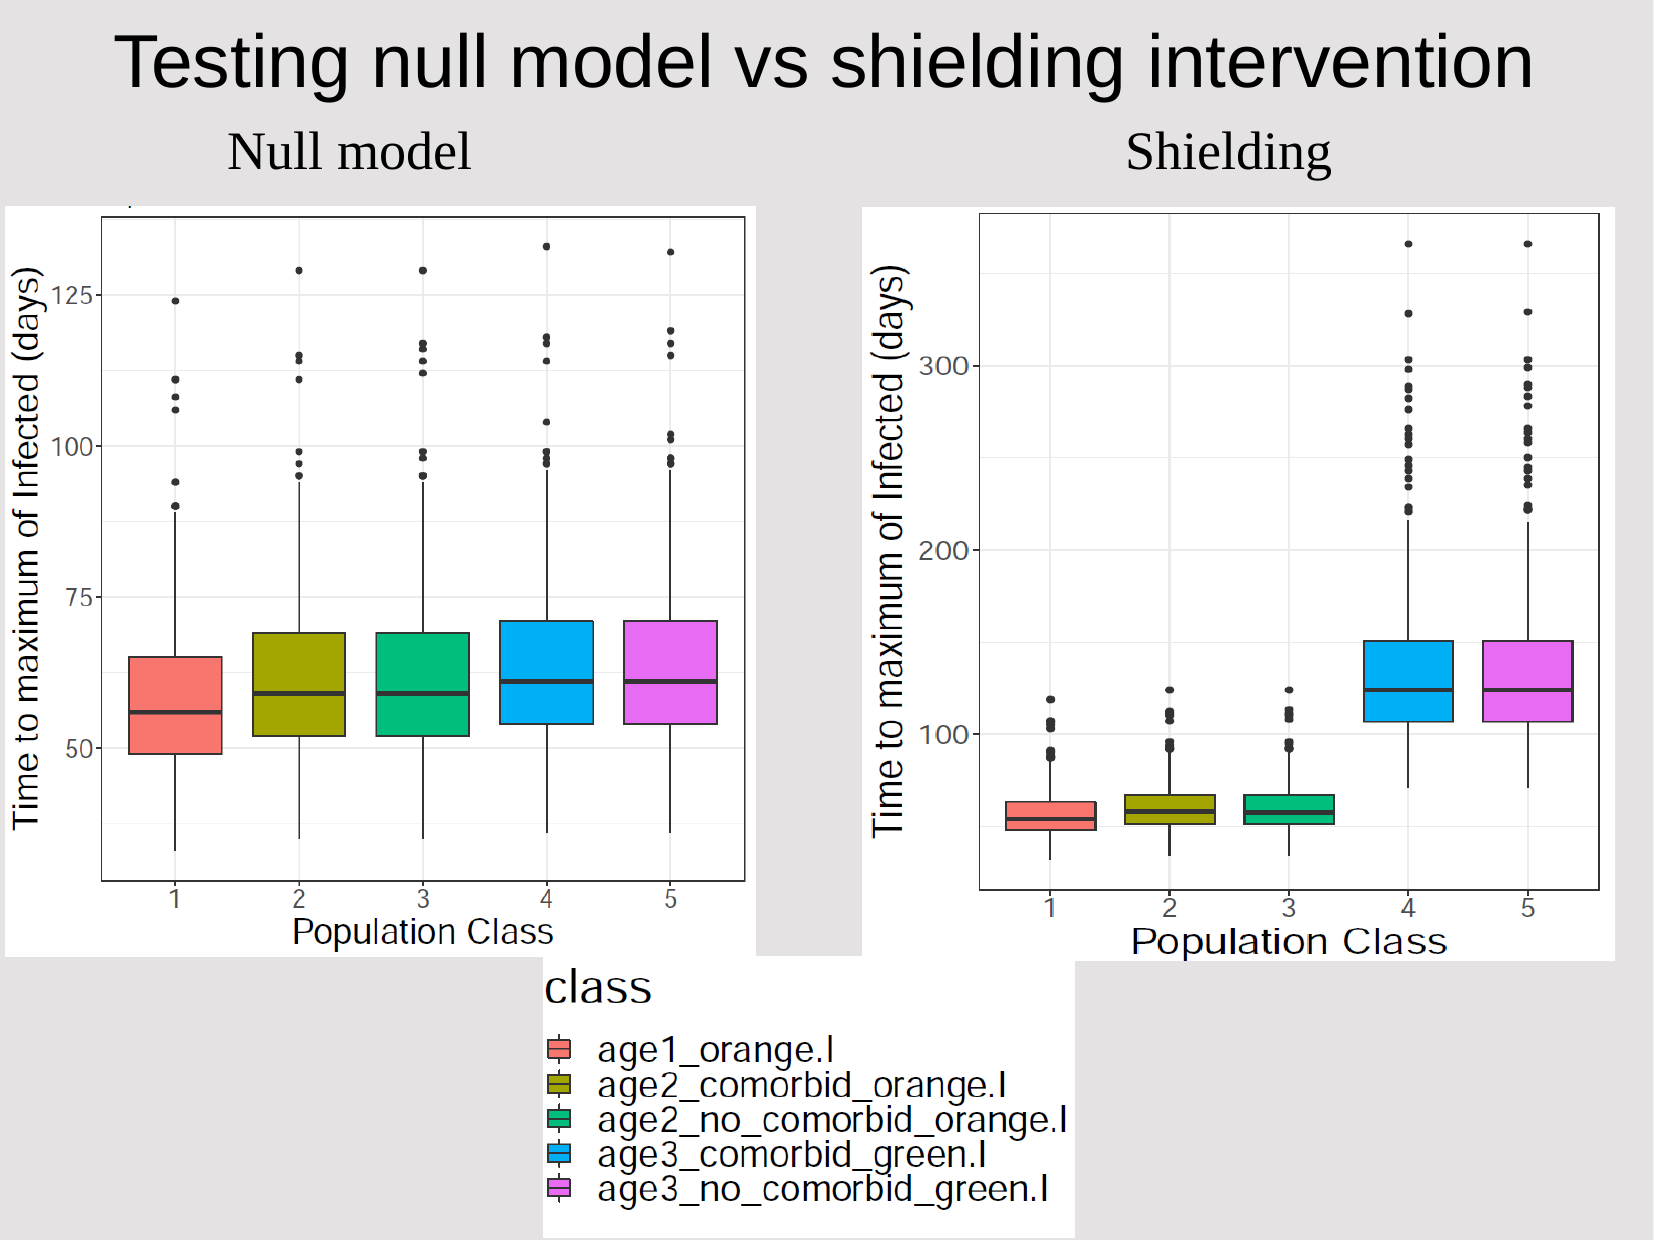

Testing null model vs shielding intervention
Null model
Shielding